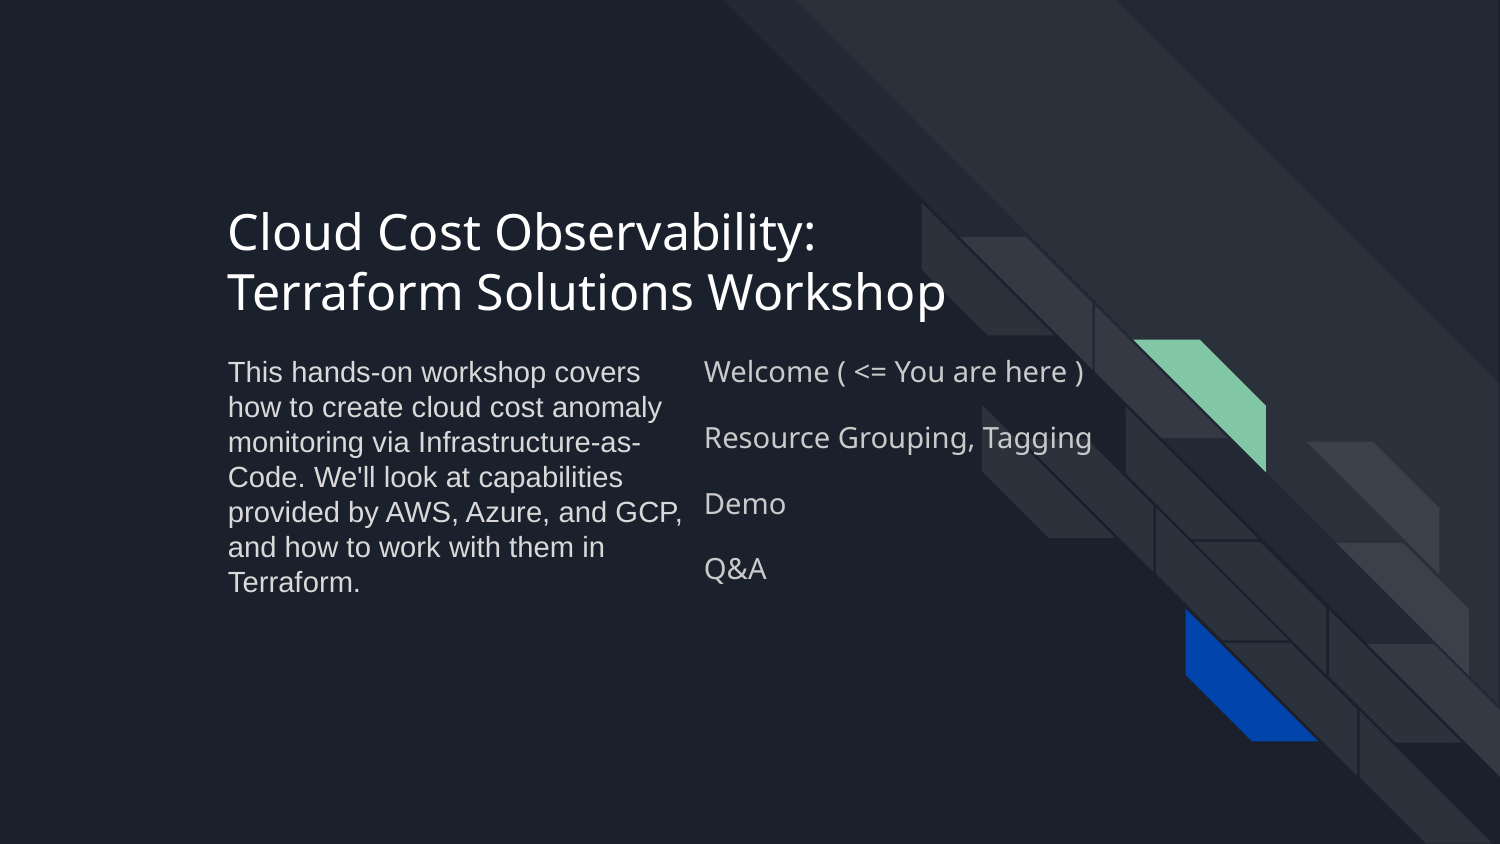

# Cloud Cost Observability: Terraform Solutions Workshop
This hands-on workshop covers how to create cloud cost anomaly monitoring via Infrastructure-as-Code. We'll look at capabilities provided by AWS, Azure, and GCP, and how to work with them in Terraform.
Welcome ( <= You are here )
Resource Grouping, Tagging
Demo
Q&A